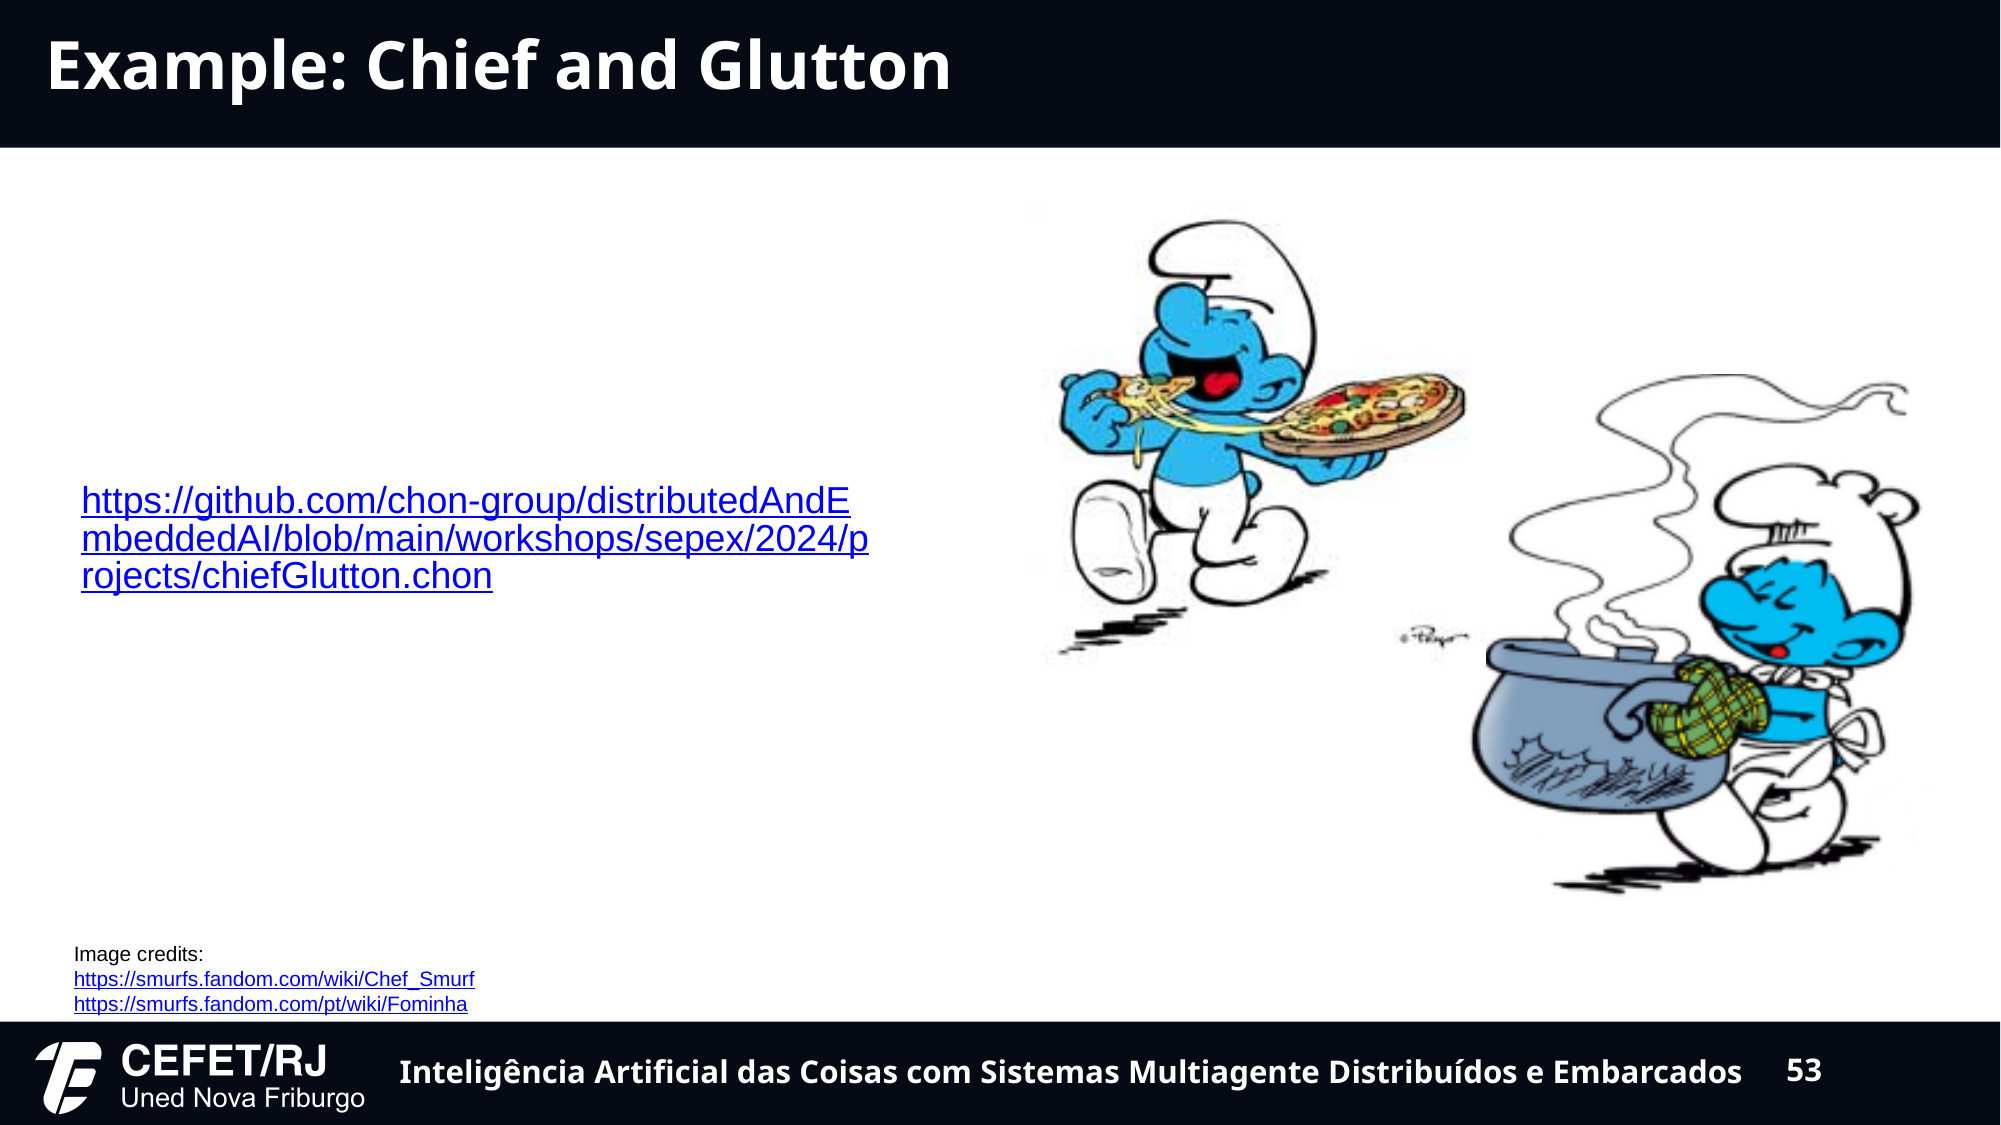

Example: Chief and Glutton
https://github.com/chon-group/distributedAndEmbeddedAI/blob/main/workshops/sepex/2024/projects/chiefGlutton.chon
Image credits:
https://smurfs.fandom.com/wiki/Chef_Smurf
https://smurfs.fandom.com/pt/wiki/Fominha